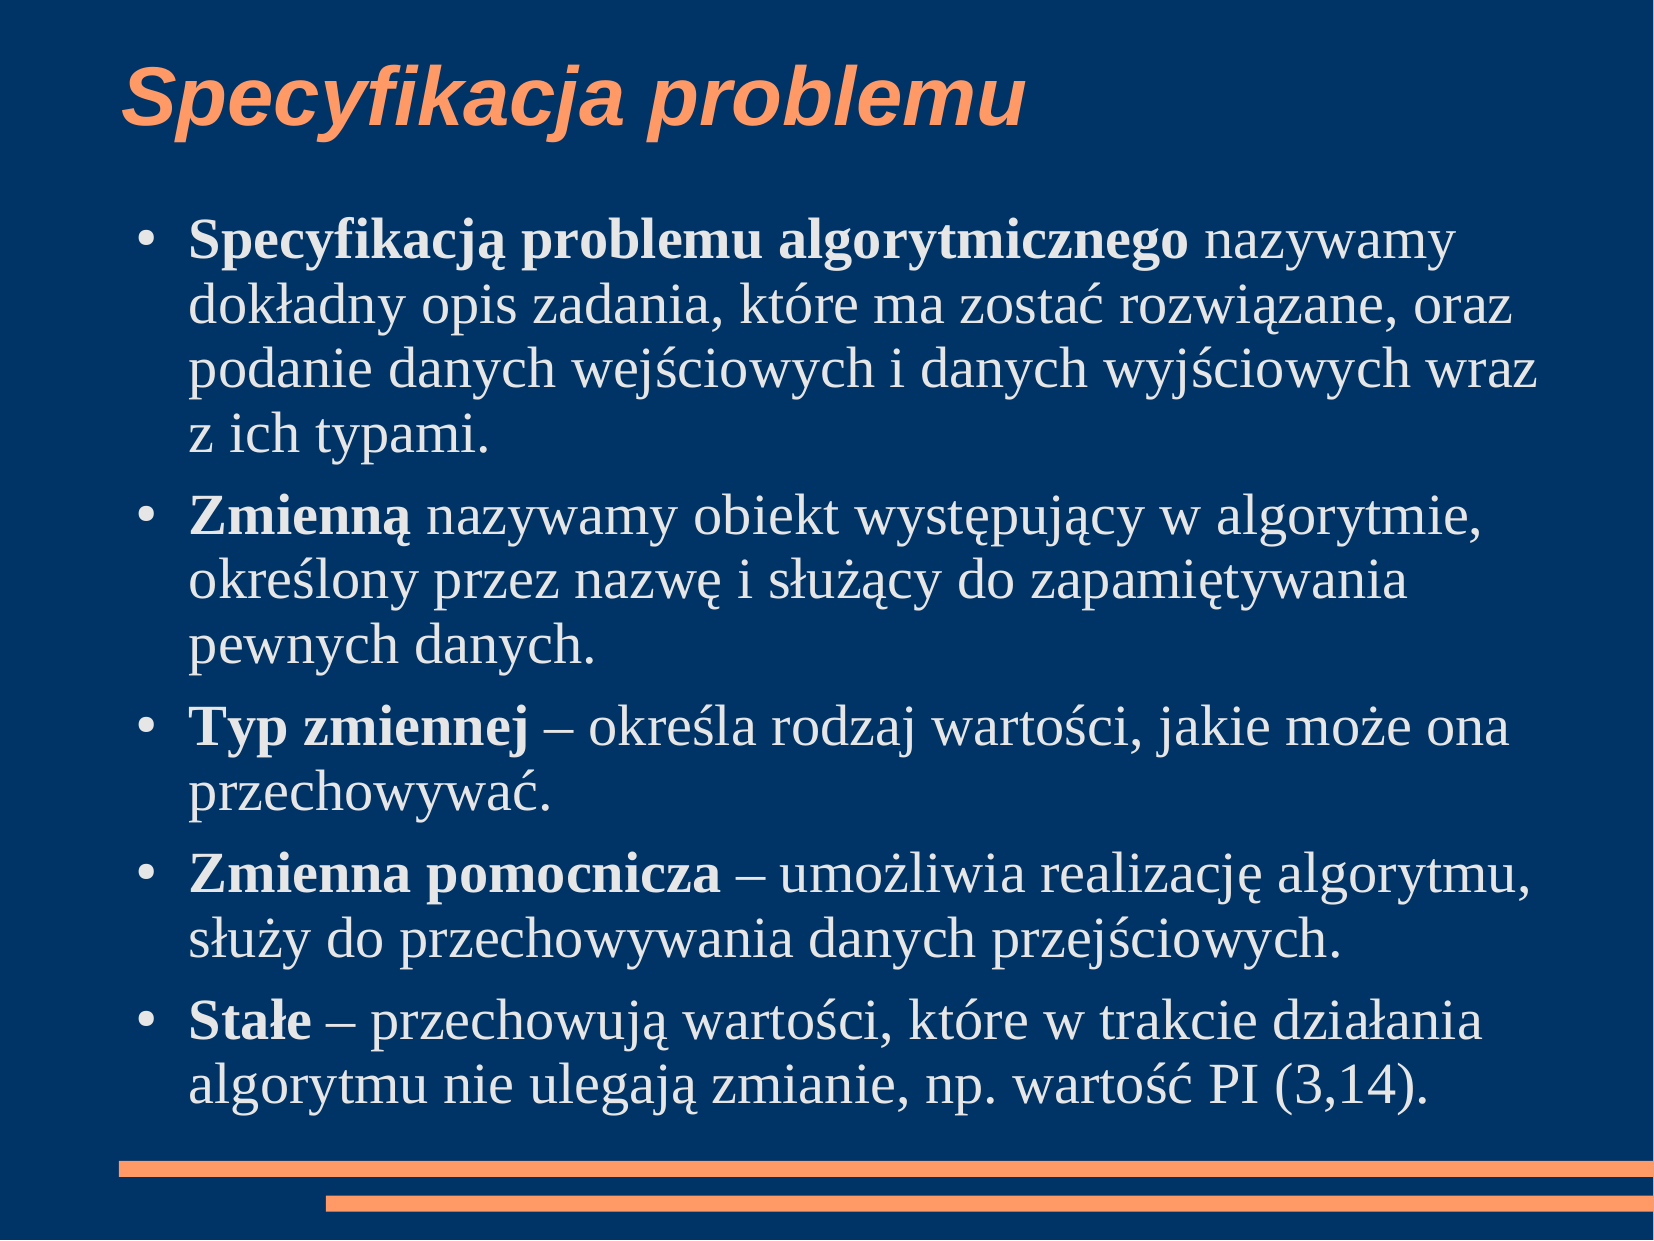

# Specyfikacja problemu
Specyfikacją problemu algorytmicznego nazywamy dokładny opis zadania, które ma zostać rozwiązane, oraz podanie danych wejściowych i danych wyjściowych wraz z ich typami.
Zmienną nazywamy obiekt występujący w algorytmie, określony przez nazwę i służący do zapamiętywania pewnych danych.
Typ zmiennej – określa rodzaj wartości, jakie może ona przechowywać.
Zmienna pomocnicza – umożliwia realizację algorytmu, służy do przechowywania danych przejściowych.
Stałe – przechowują wartości, które w trakcie działania algorytmu nie ulegają zmianie, np. wartość PI (3,14).